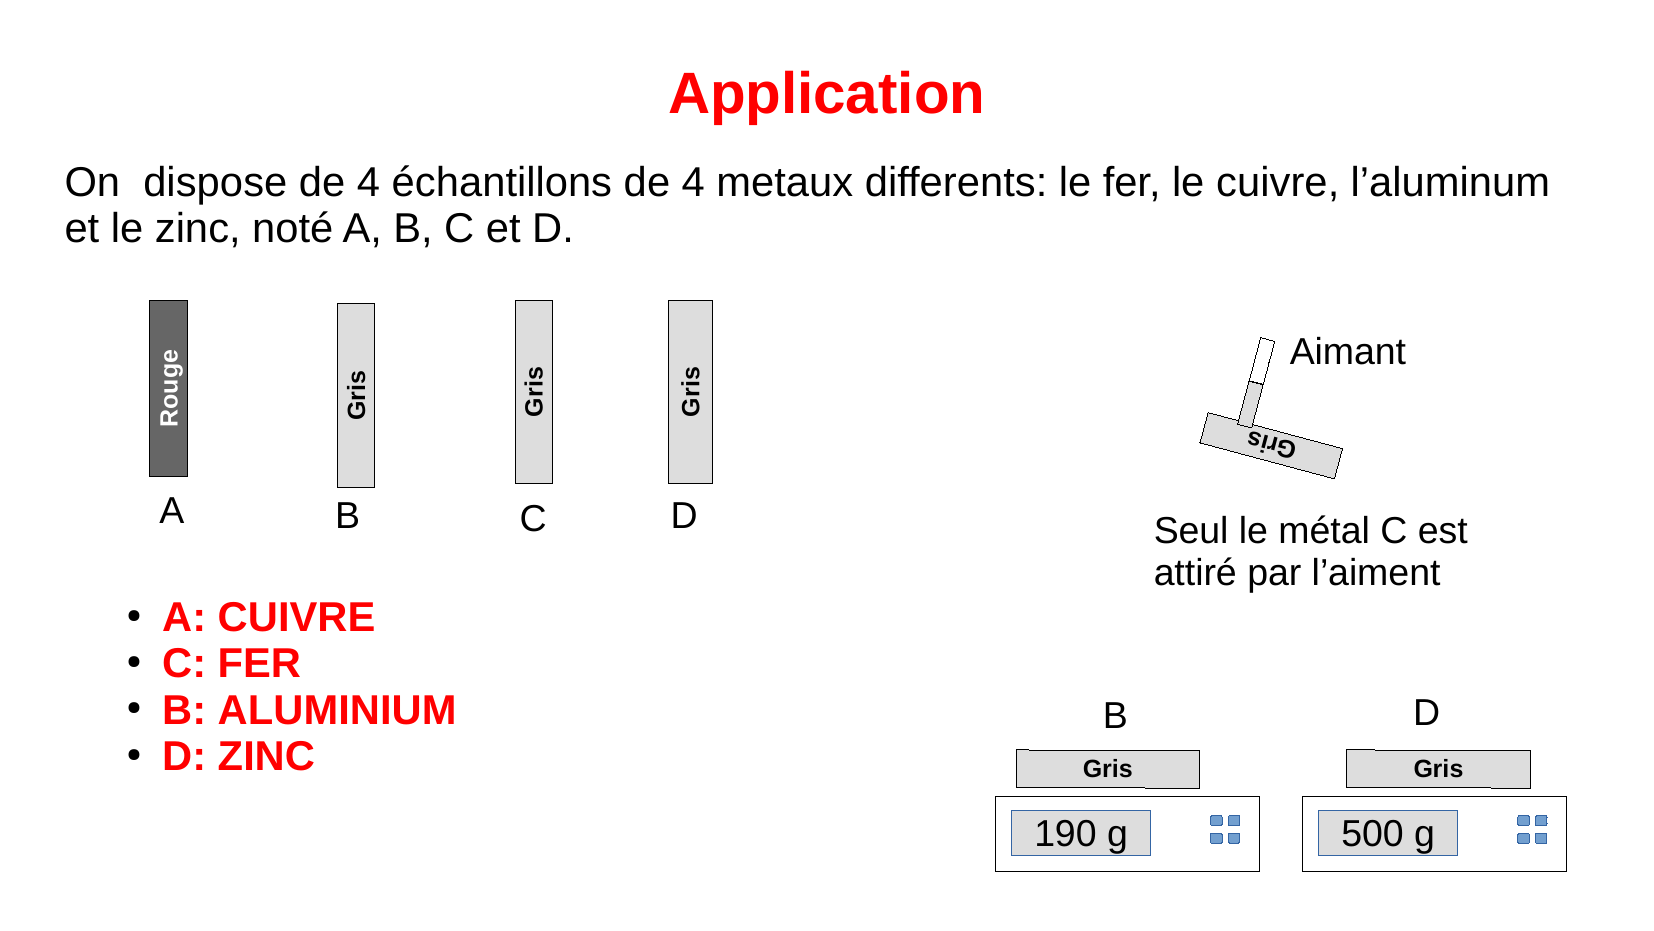

# Application
On dispose de 4 échantillons de 4 metaux differents: le fer, le cuivre, l’aluminum et le zinc, noté A, B, C et D.
Aimant
Rouge
Gris
Gris
Gris
Gris
Gris
A
B
D
C
Seul le métal C est attiré par l’aiment
A: CUIVRE
C: FER
B: ALUMINIUM
D: ZINC
D
B
Gris
Gris
190 g
500 g